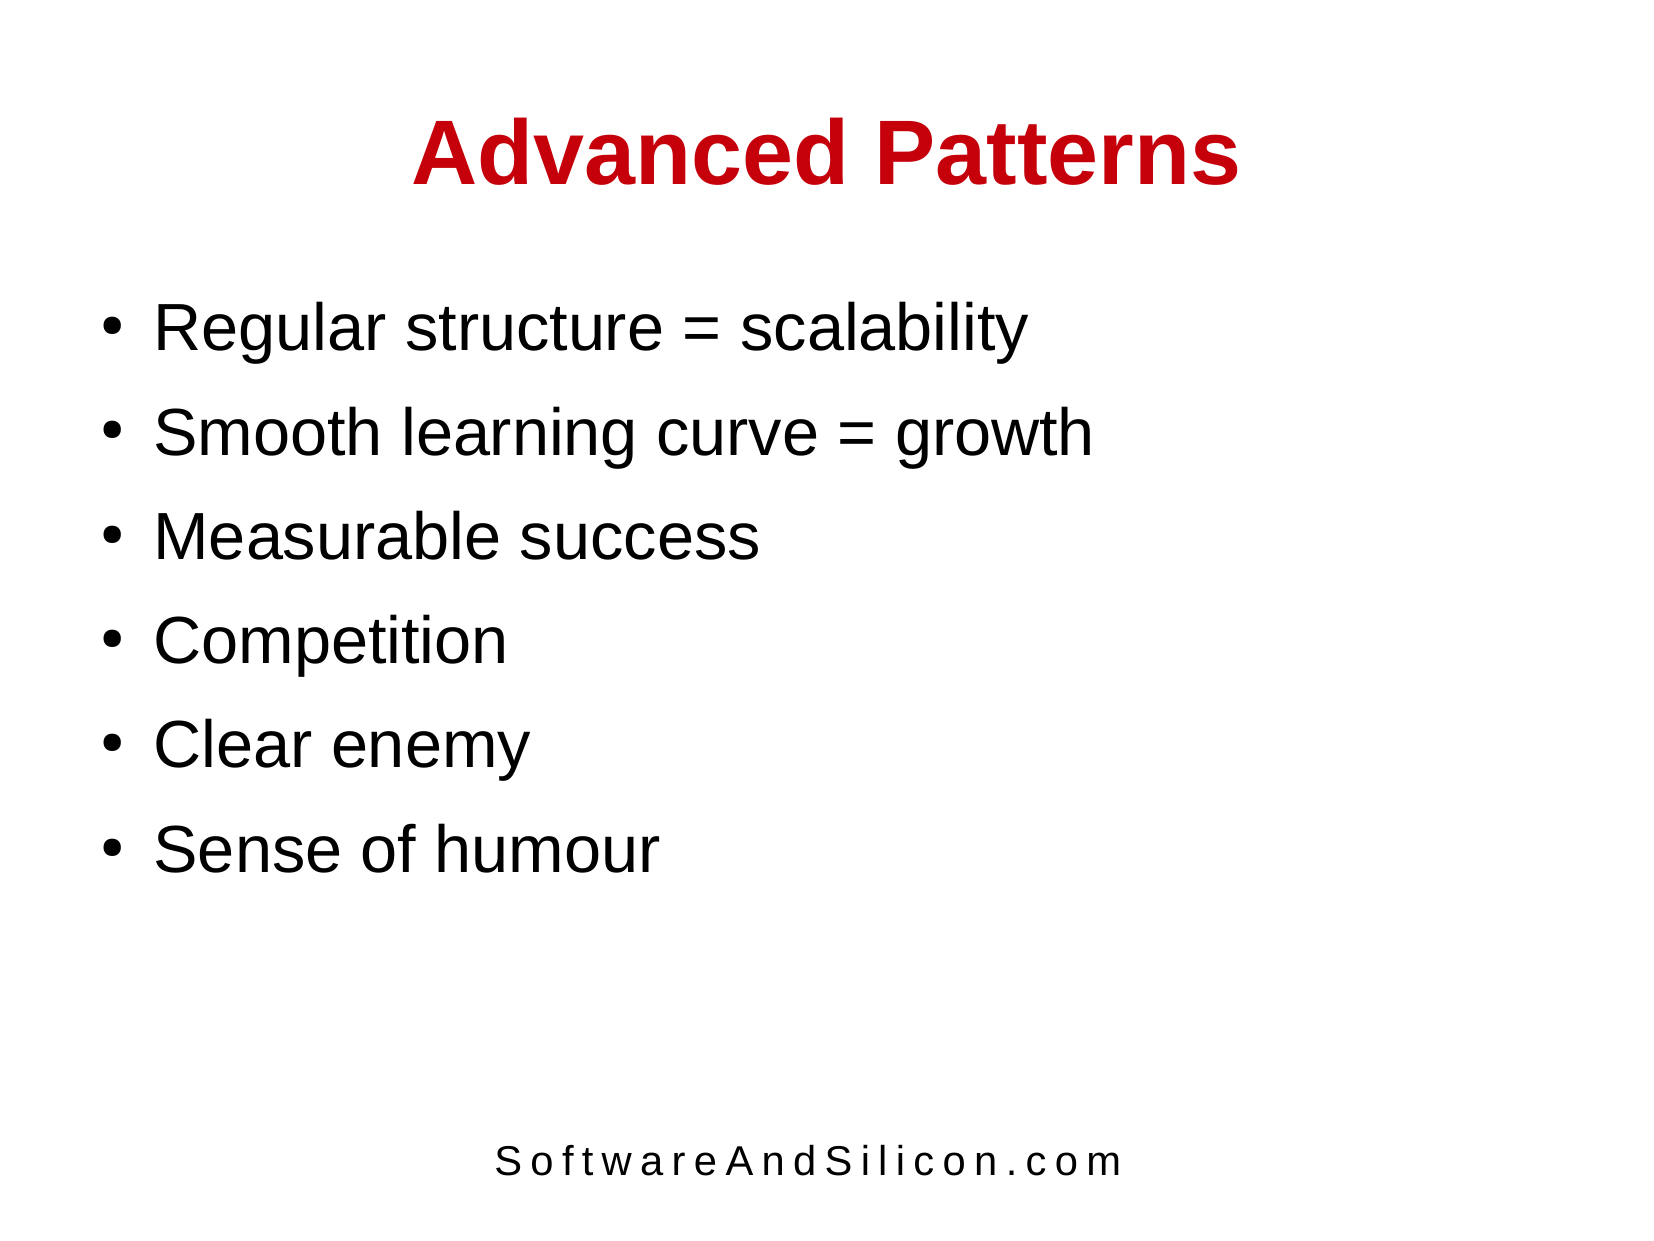

# Advanced Patterns
Regular structure = scalability
Smooth learning curve = growth
Measurable success
Competition
Clear enemy
Sense of humour